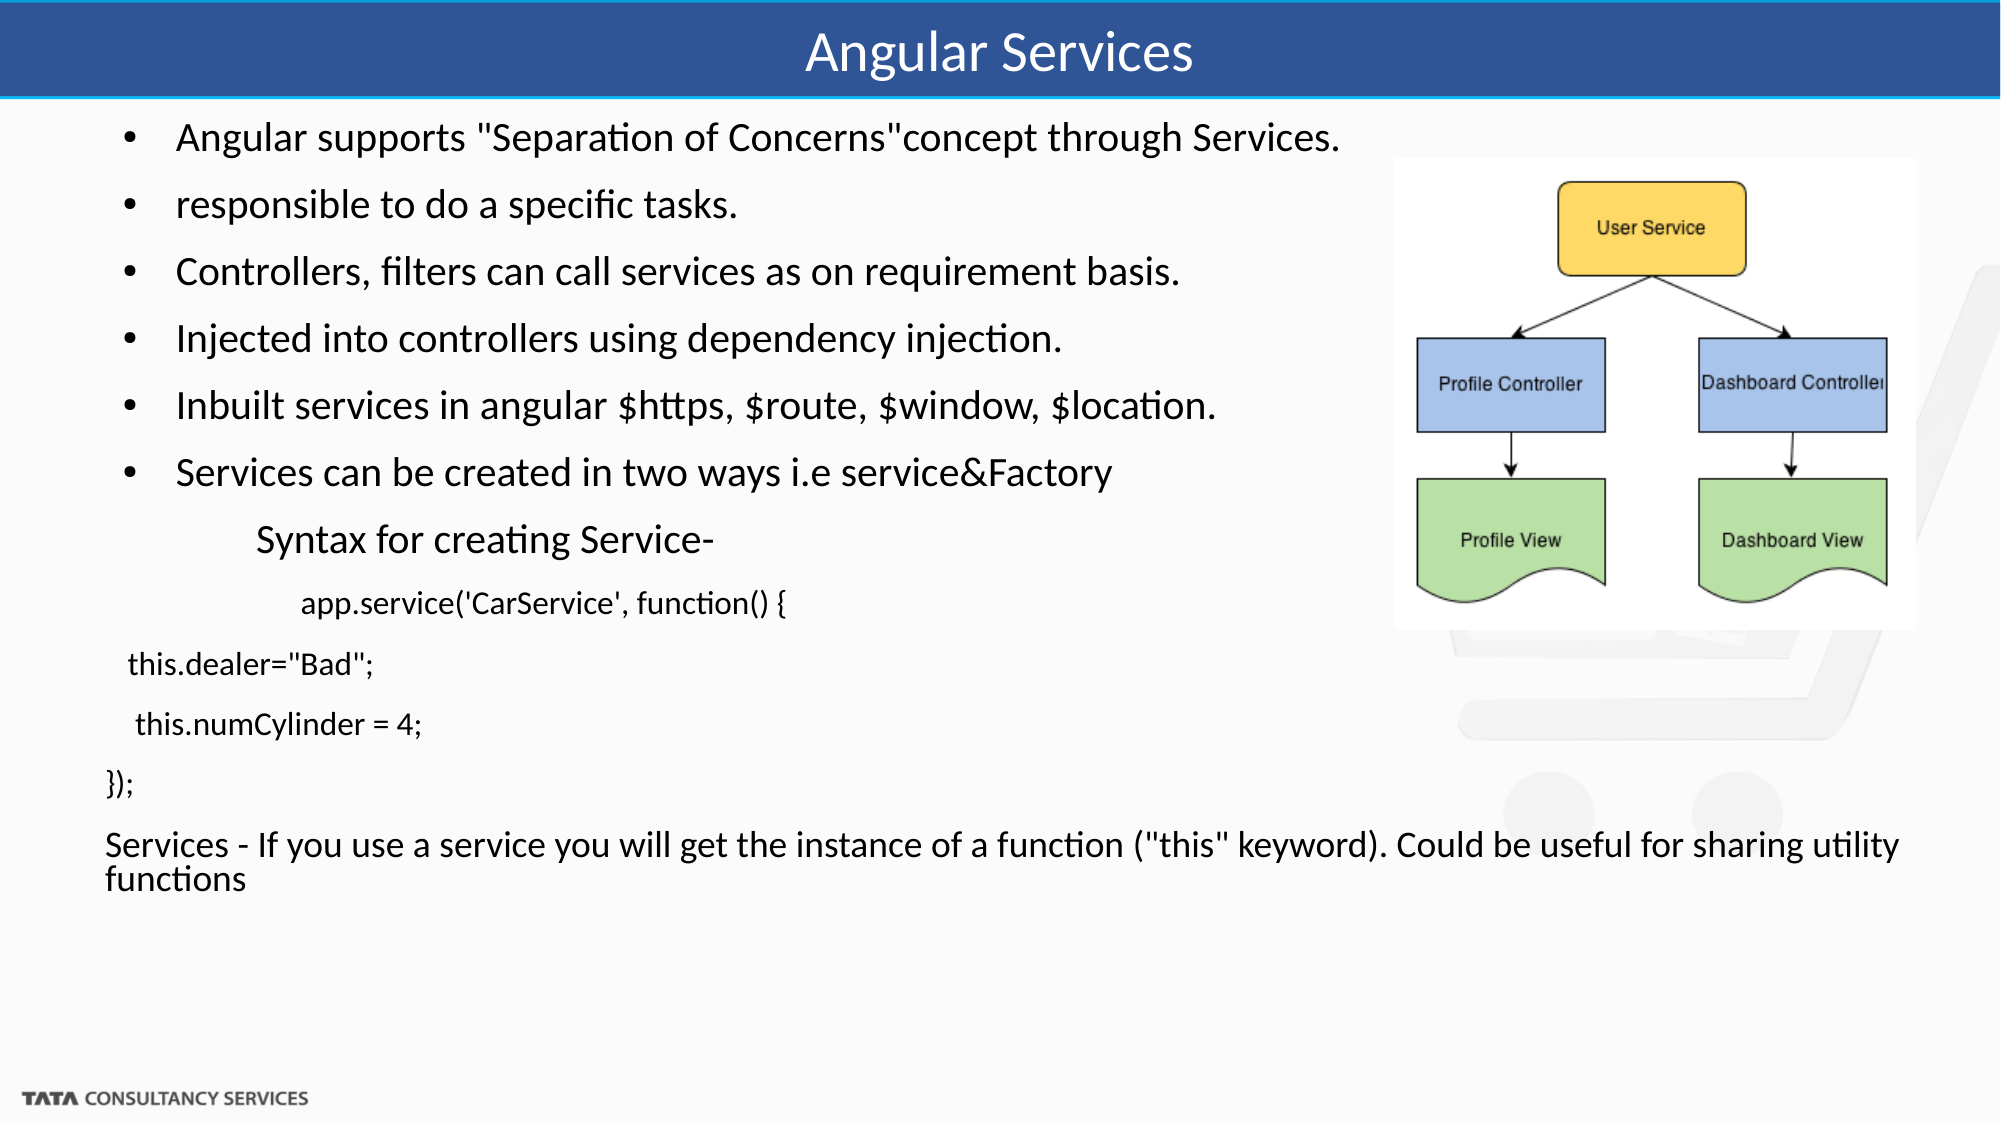

# Angular Services
Angular supports "Separation of Concerns"concept through Services.
responsible to do a specific tasks.
Controllers, filters can call services as on requirement basis.
Injected into controllers using dependency injection.
Inbuilt services in angular $https, $route, $window, $location.
Services can be created in two ways i.e service&Factory
 Syntax for creating Service-
 app.service('CarService', function() {
 this.dealer="Bad";
 this.numCylinder = 4;
});
Services - If you use a service you will get the instance of a function ("this" keyword). Could be useful for sharing utility functions